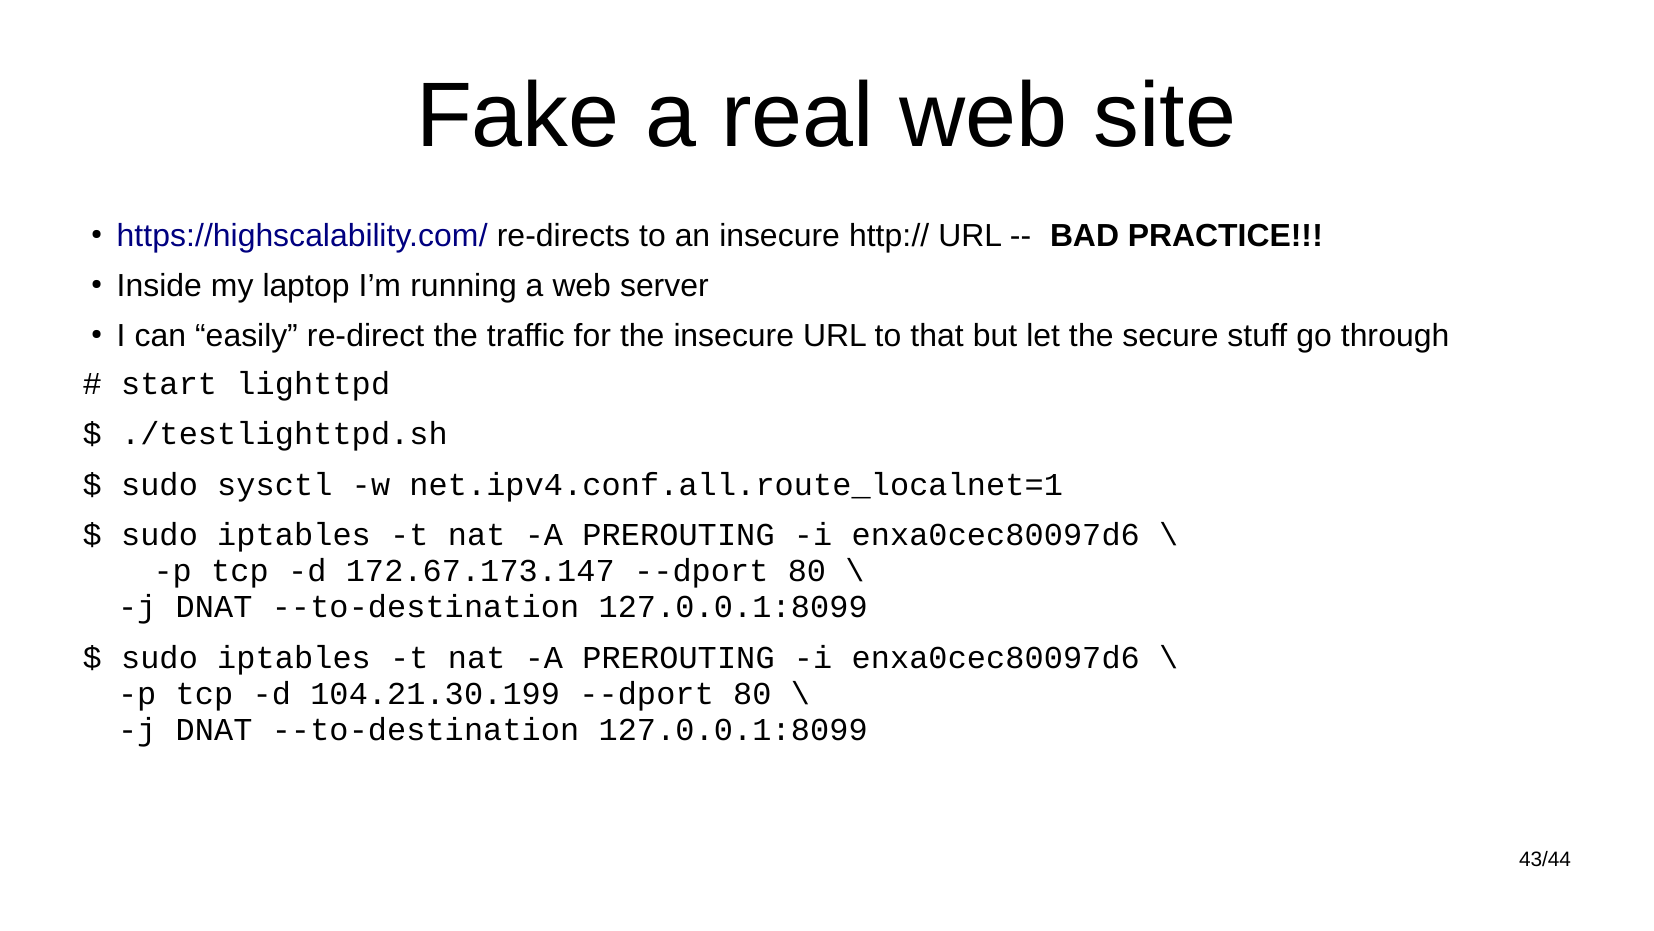

# Fake a real web site
https://highscalability.com/ re-directs to an insecure http:// URL -- BAD PRACTICE!!!
Inside my laptop I’m running a web server
I can “easily” re-direct the traffic for the insecure URL to that but let the secure stuff go through
# start lighttpd
$ ./testlighttpd.sh
$ sudo sysctl -w net.ipv4.conf.all.route_localnet=1
$ sudo iptables -t nat -A PREROUTING -i enxa0cec80097d6 \
		-p tcp -d 172.67.173.147 --dport 80 \
	-j DNAT --to-destination 127.0.0.1:8099
$ sudo iptables -t nat -A PREROUTING -i enxa0cec80097d6 \
	-p tcp -d 104.21.30.199 --dport 80 \
	-j DNAT --to-destination 127.0.0.1:8099
43